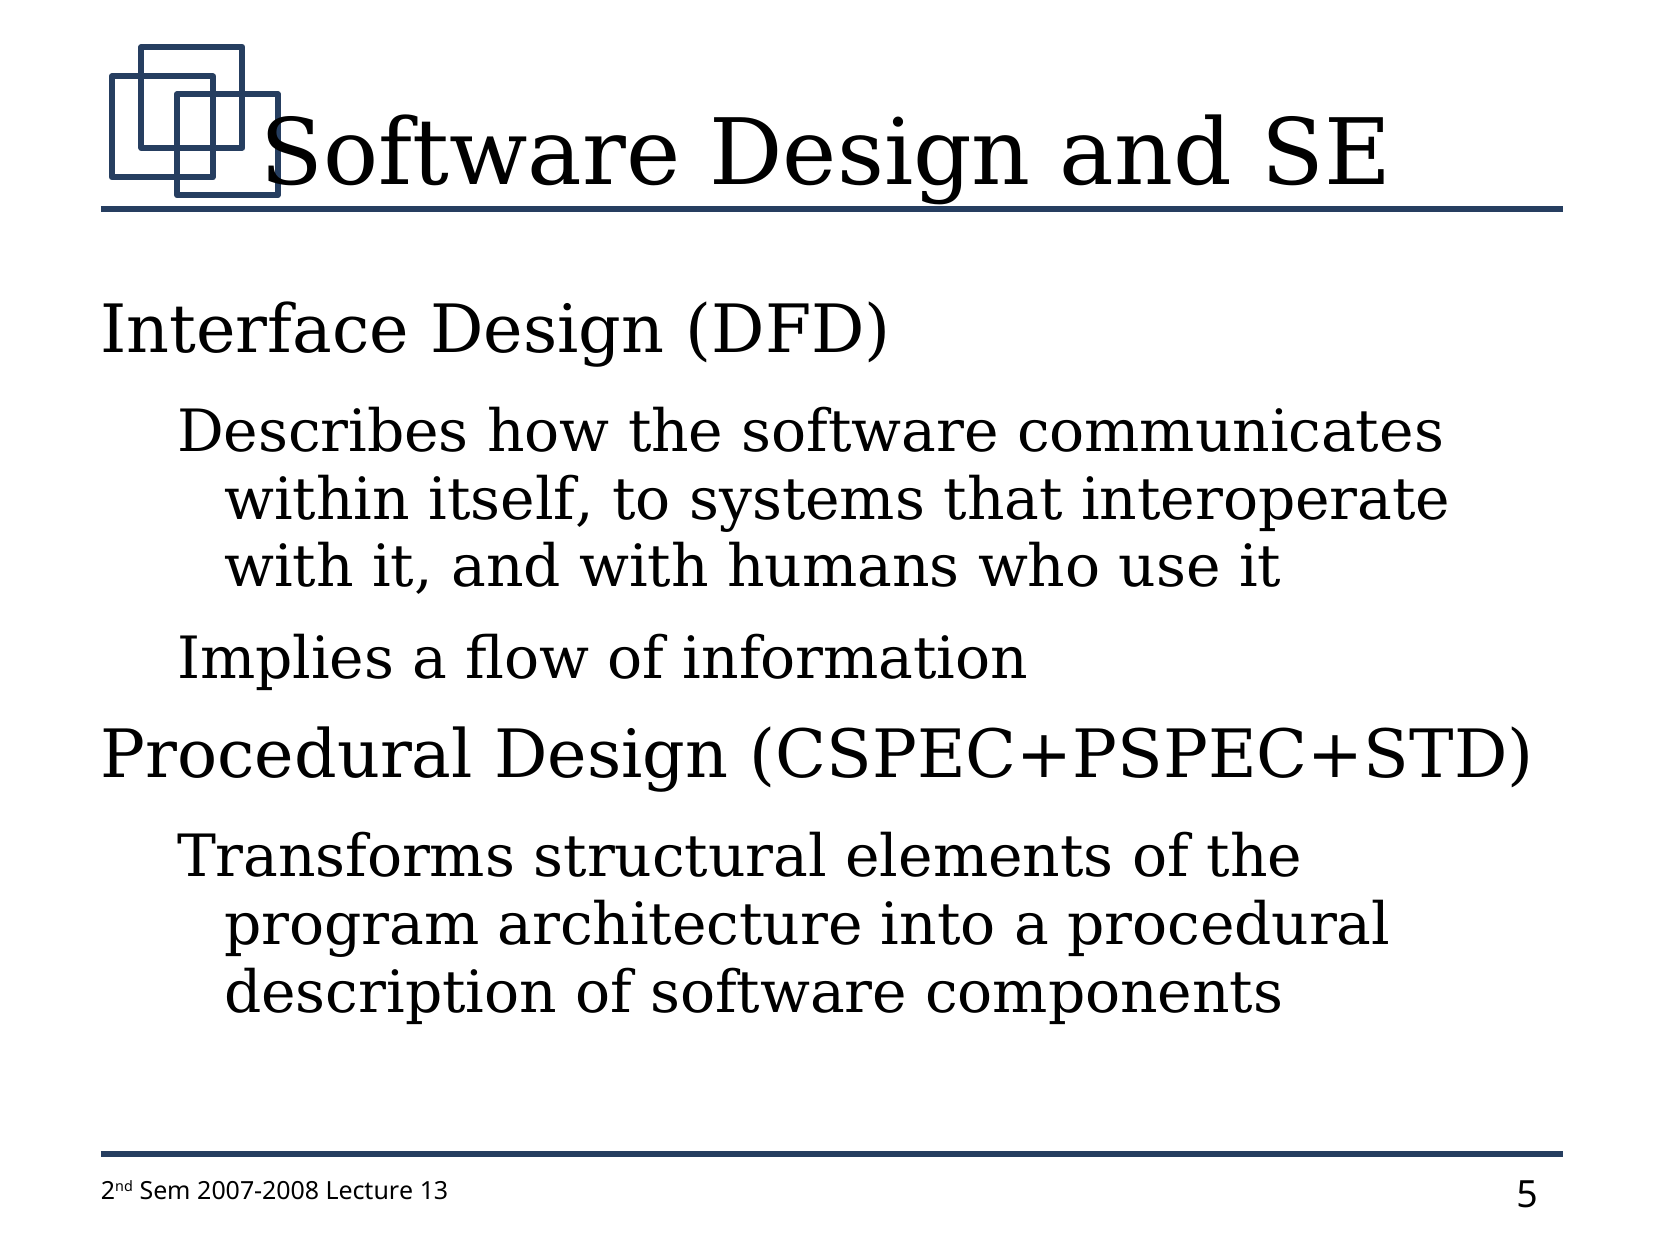

# Software Design and SE
Interface Design (DFD)
Describes how the software communicates within itself, to systems that interoperate with it, and with humans who use it
Implies a flow of information
Procedural Design (CSPEC+PSPEC+STD)
Transforms structural elements of the program architecture into a procedural description of software components